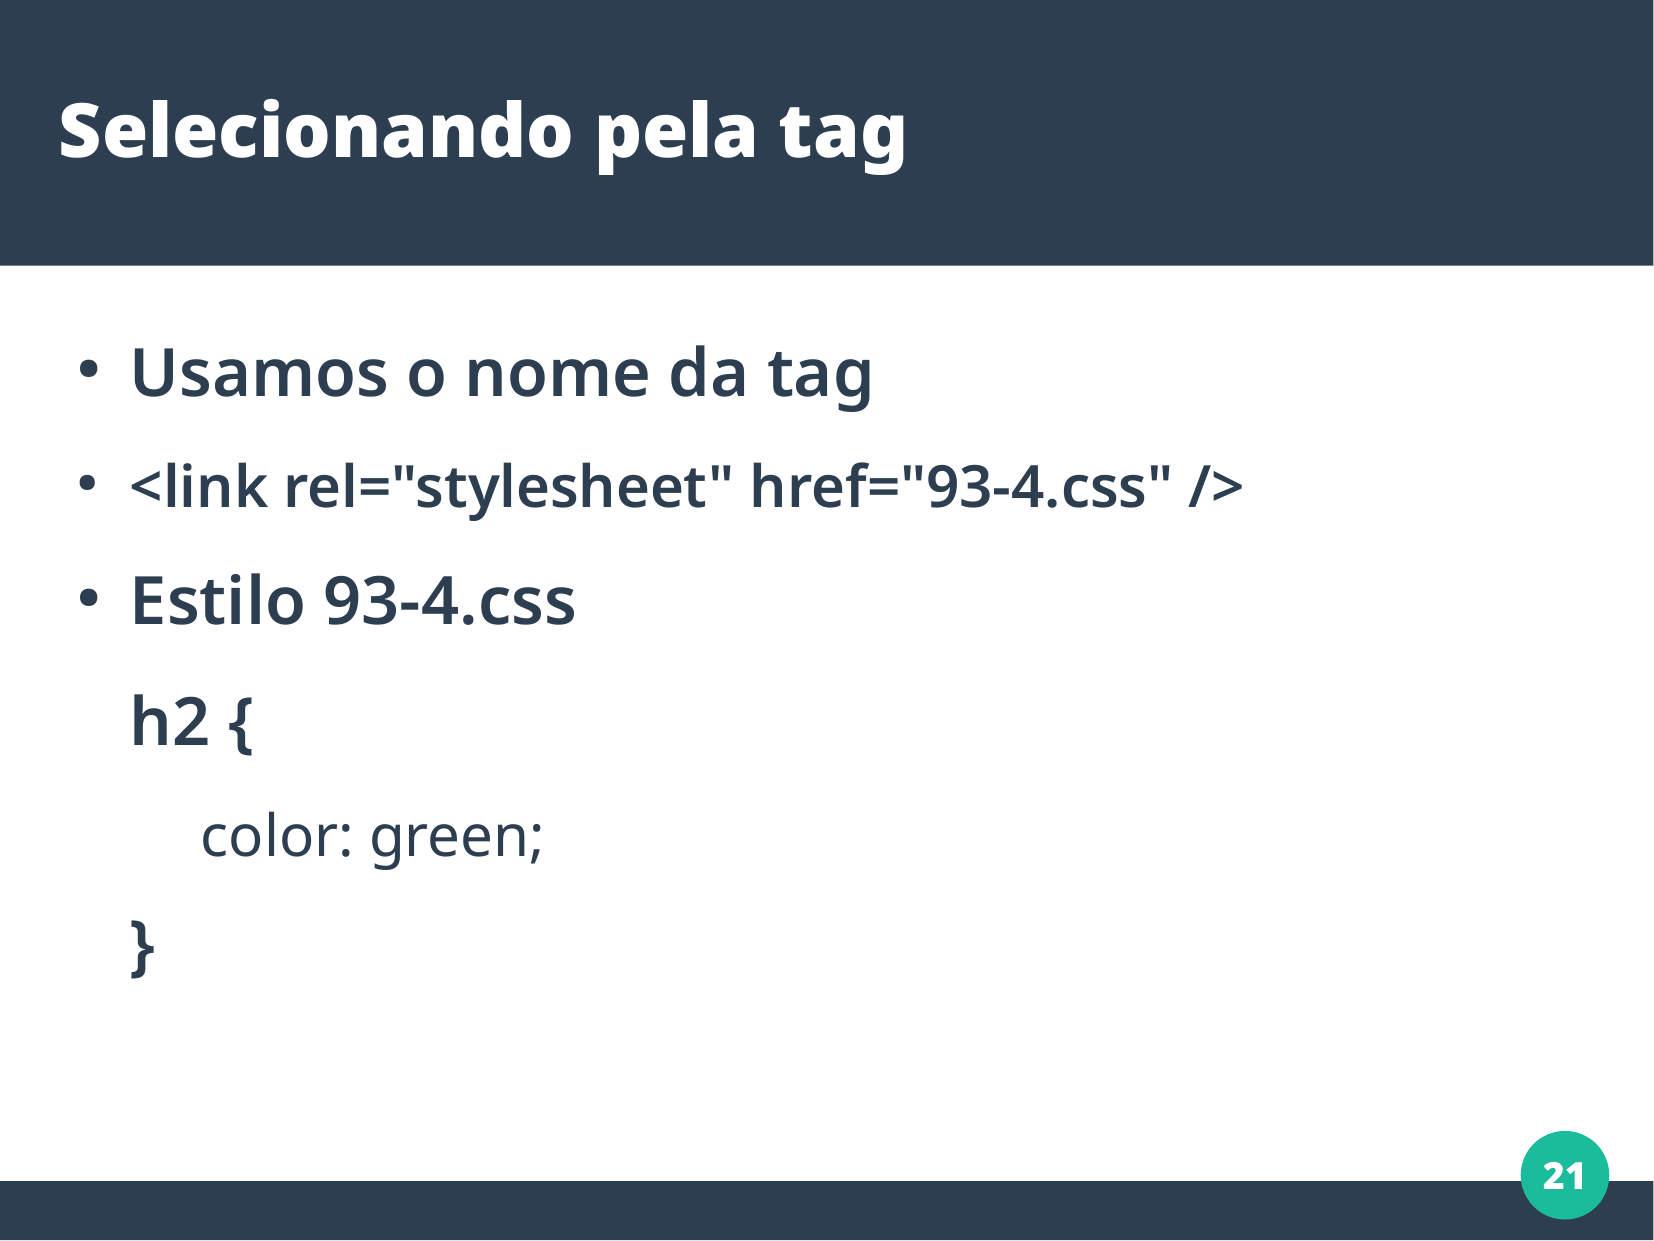

# Selecionando pela tag
Usamos o nome da tag
<link rel="stylesheet" href="93-4.css" />
Estilo 93-4.css
h2 {
color: green;
}
21